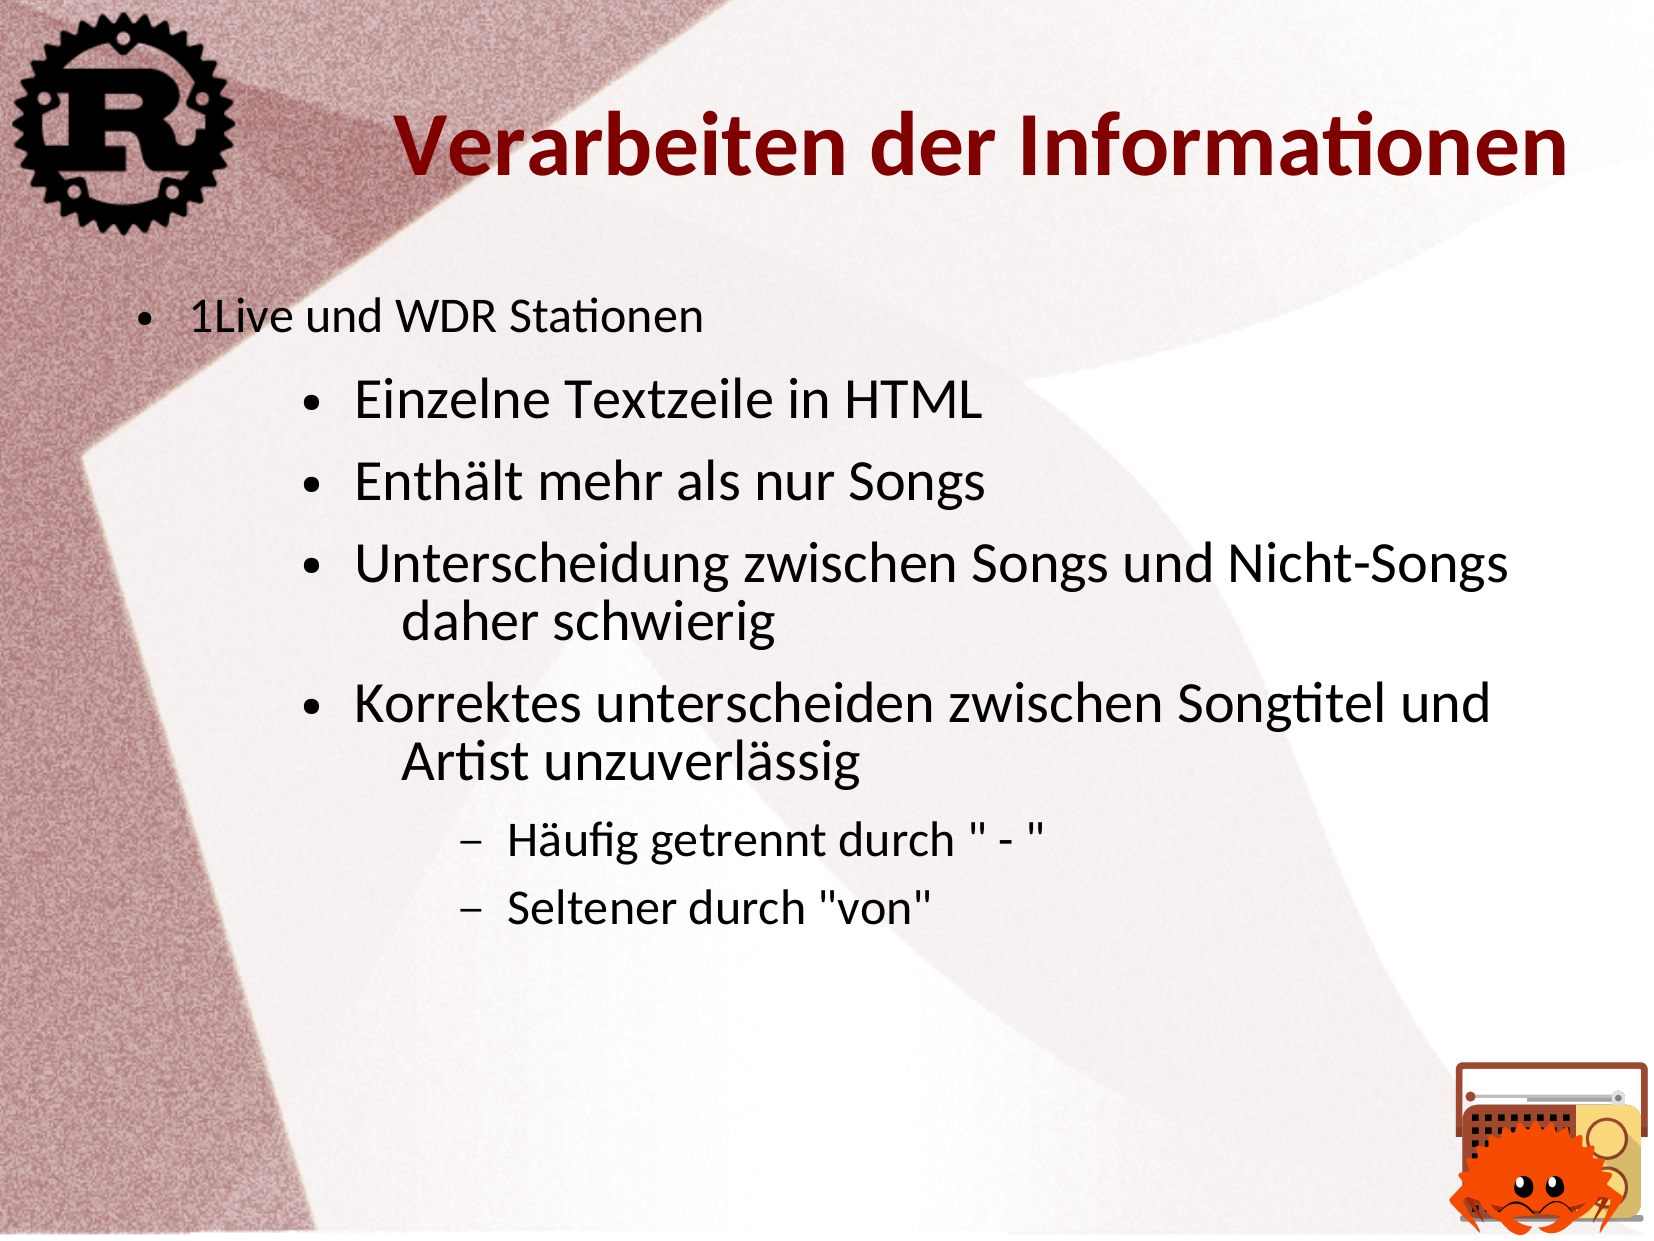

# Verarbeiten der Informationen
1Live und WDR Stationen
Einzelne Textzeile in HTML
Enthält mehr als nur Songs
Unterscheidung zwischen Songs und Nicht-Songs daher schwierig
Korrektes unterscheiden zwischen Songtitel und Artist unzuverlässig
Häufig getrennt durch " - "
Seltener durch "von"